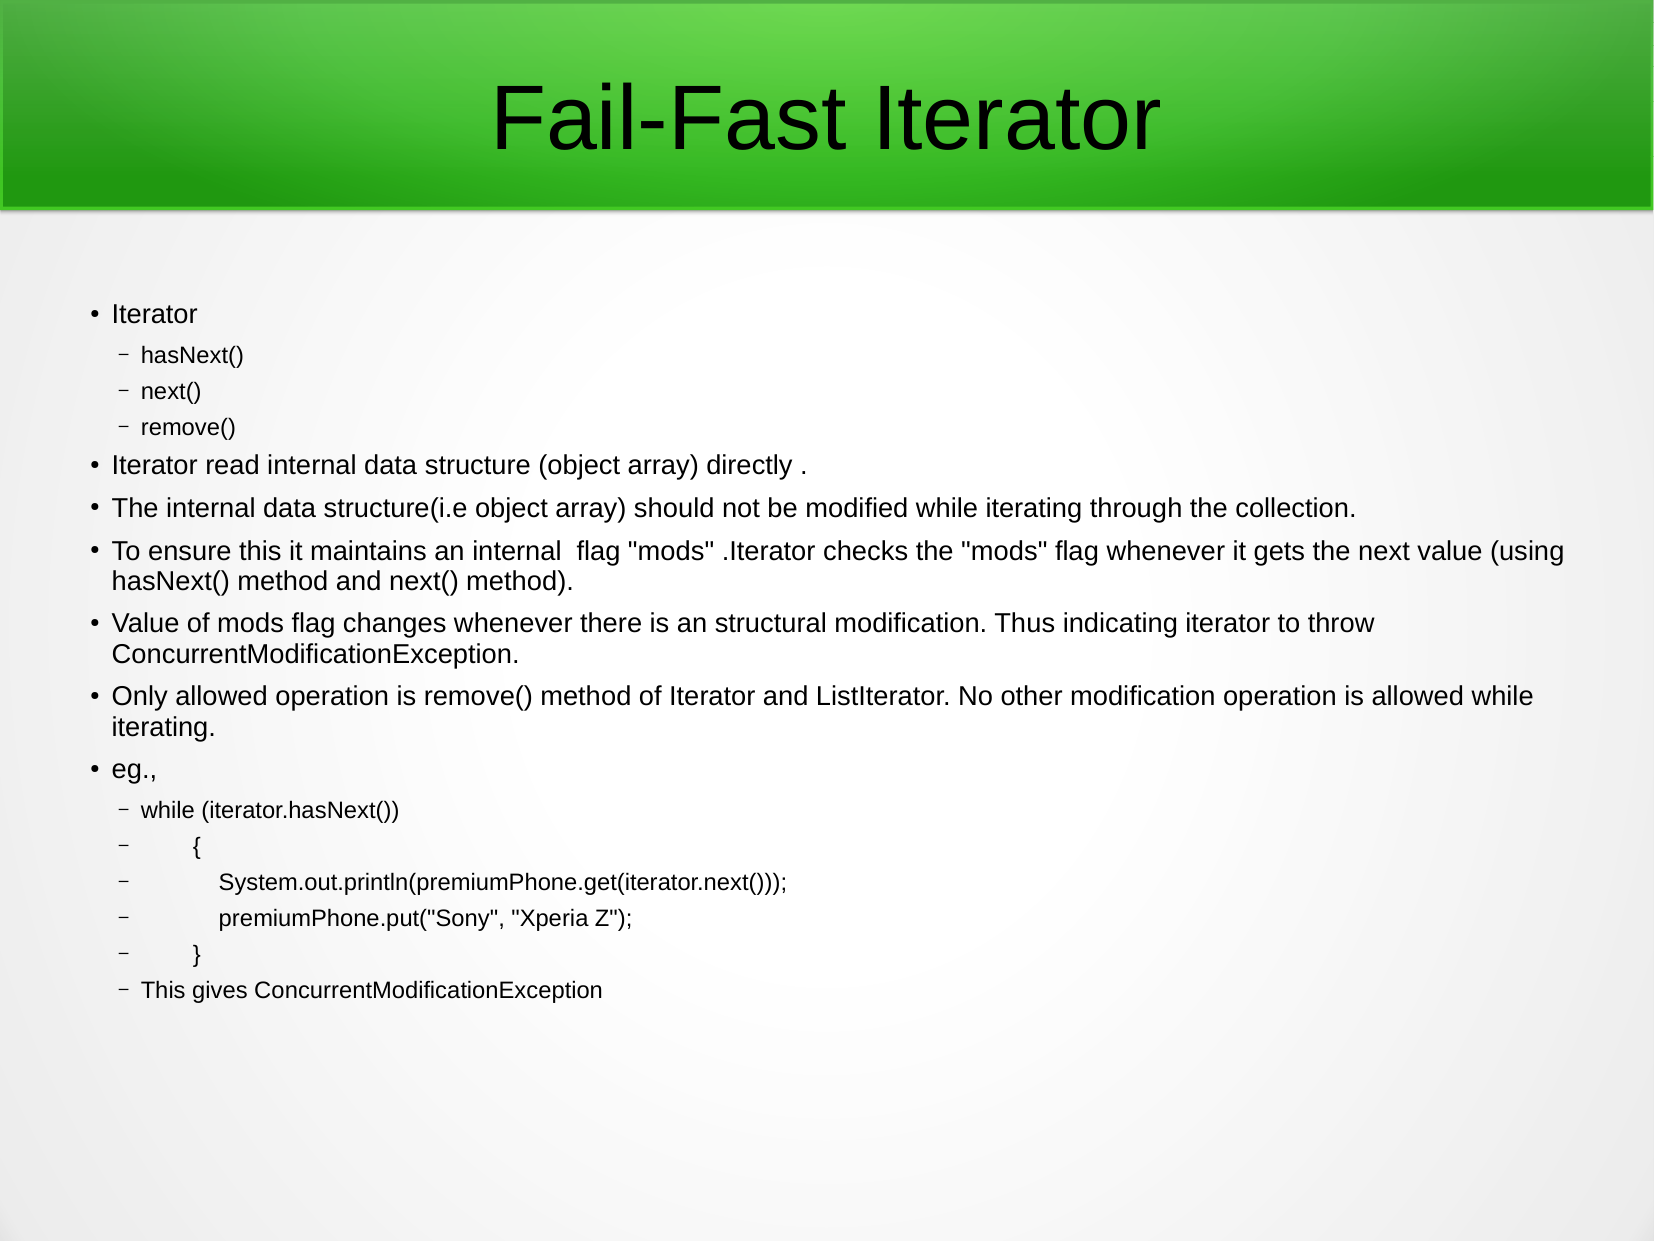

# Fail-Fast Iterator
Iterator
hasNext()
next()
remove()
Iterator read internal data structure (object array) directly .
The internal data structure(i.e object array) should not be modified while iterating through the collection.
To ensure this it maintains an internal flag "mods" .Iterator checks the "mods" flag whenever it gets the next value (using hasNext() method and next() method).
Value of mods flag changes whenever there is an structural modification. Thus indicating iterator to throw ConcurrentModificationException.
Only allowed operation is remove() method of Iterator and ListIterator. No other modification operation is allowed while iterating.
eg.,
while (iterator.hasNext())
 {
 System.out.println(premiumPhone.get(iterator.next()));
 premiumPhone.put("Sony", "Xperia Z");
 }
This gives ConcurrentModificationException